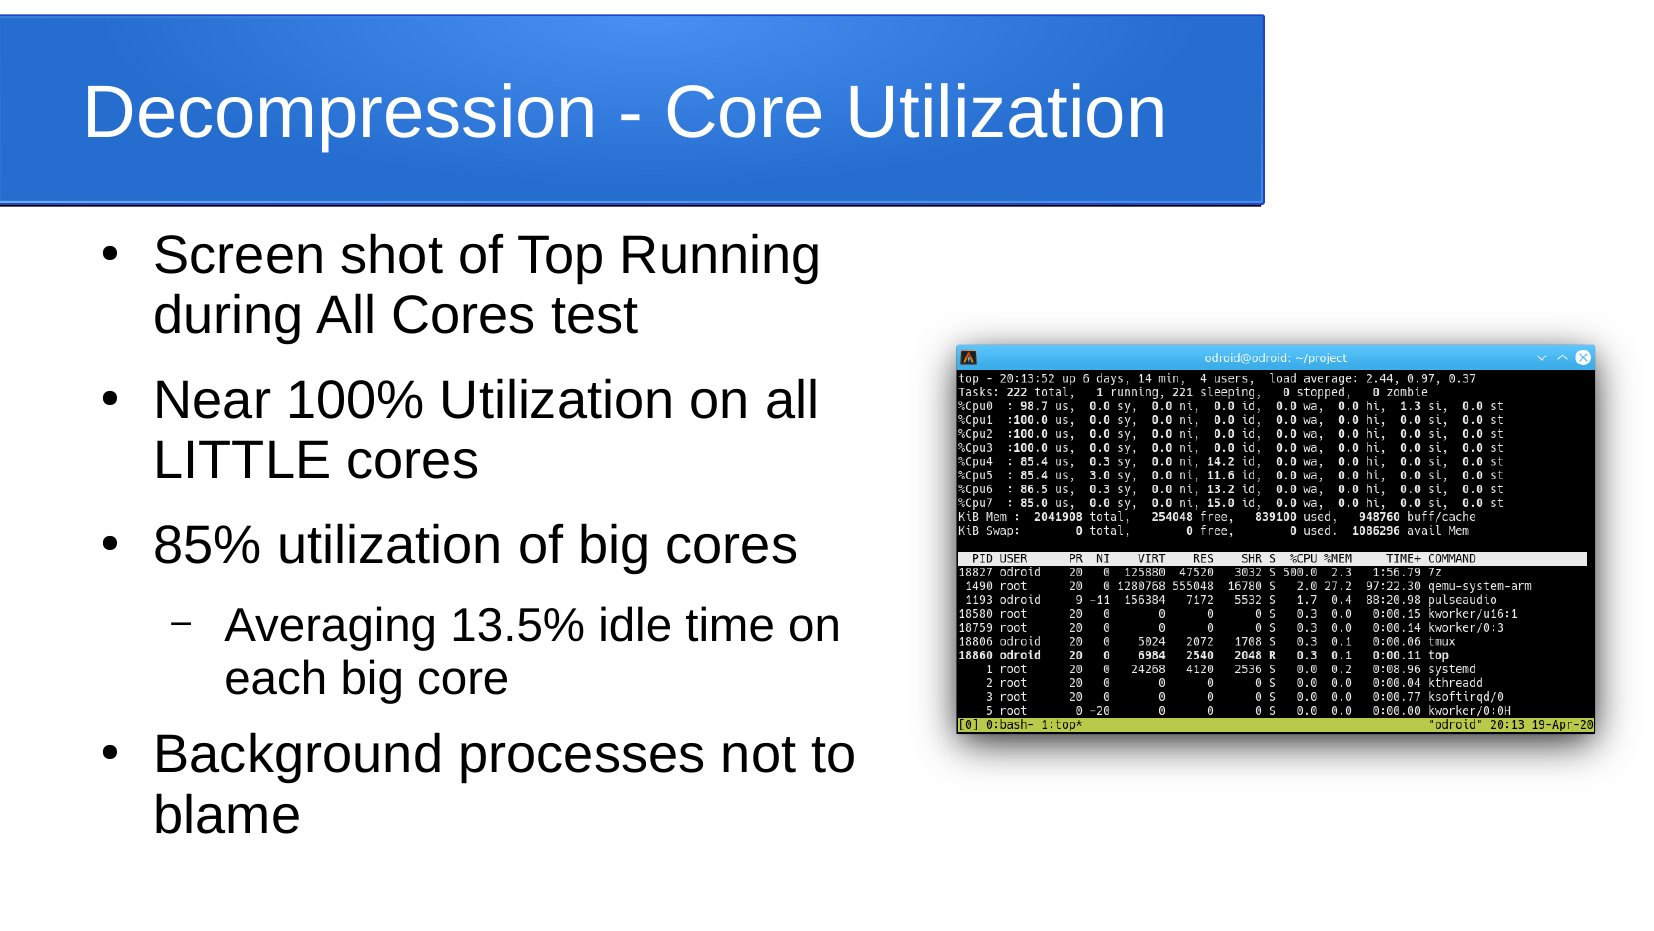

# Decompression - Core Utilization
Screen shot of Top Running during All Cores test
Near 100% Utilization on all LITTLE cores
85% utilization of big cores
Averaging 13.5% idle time on each big core
Background processes not to blame